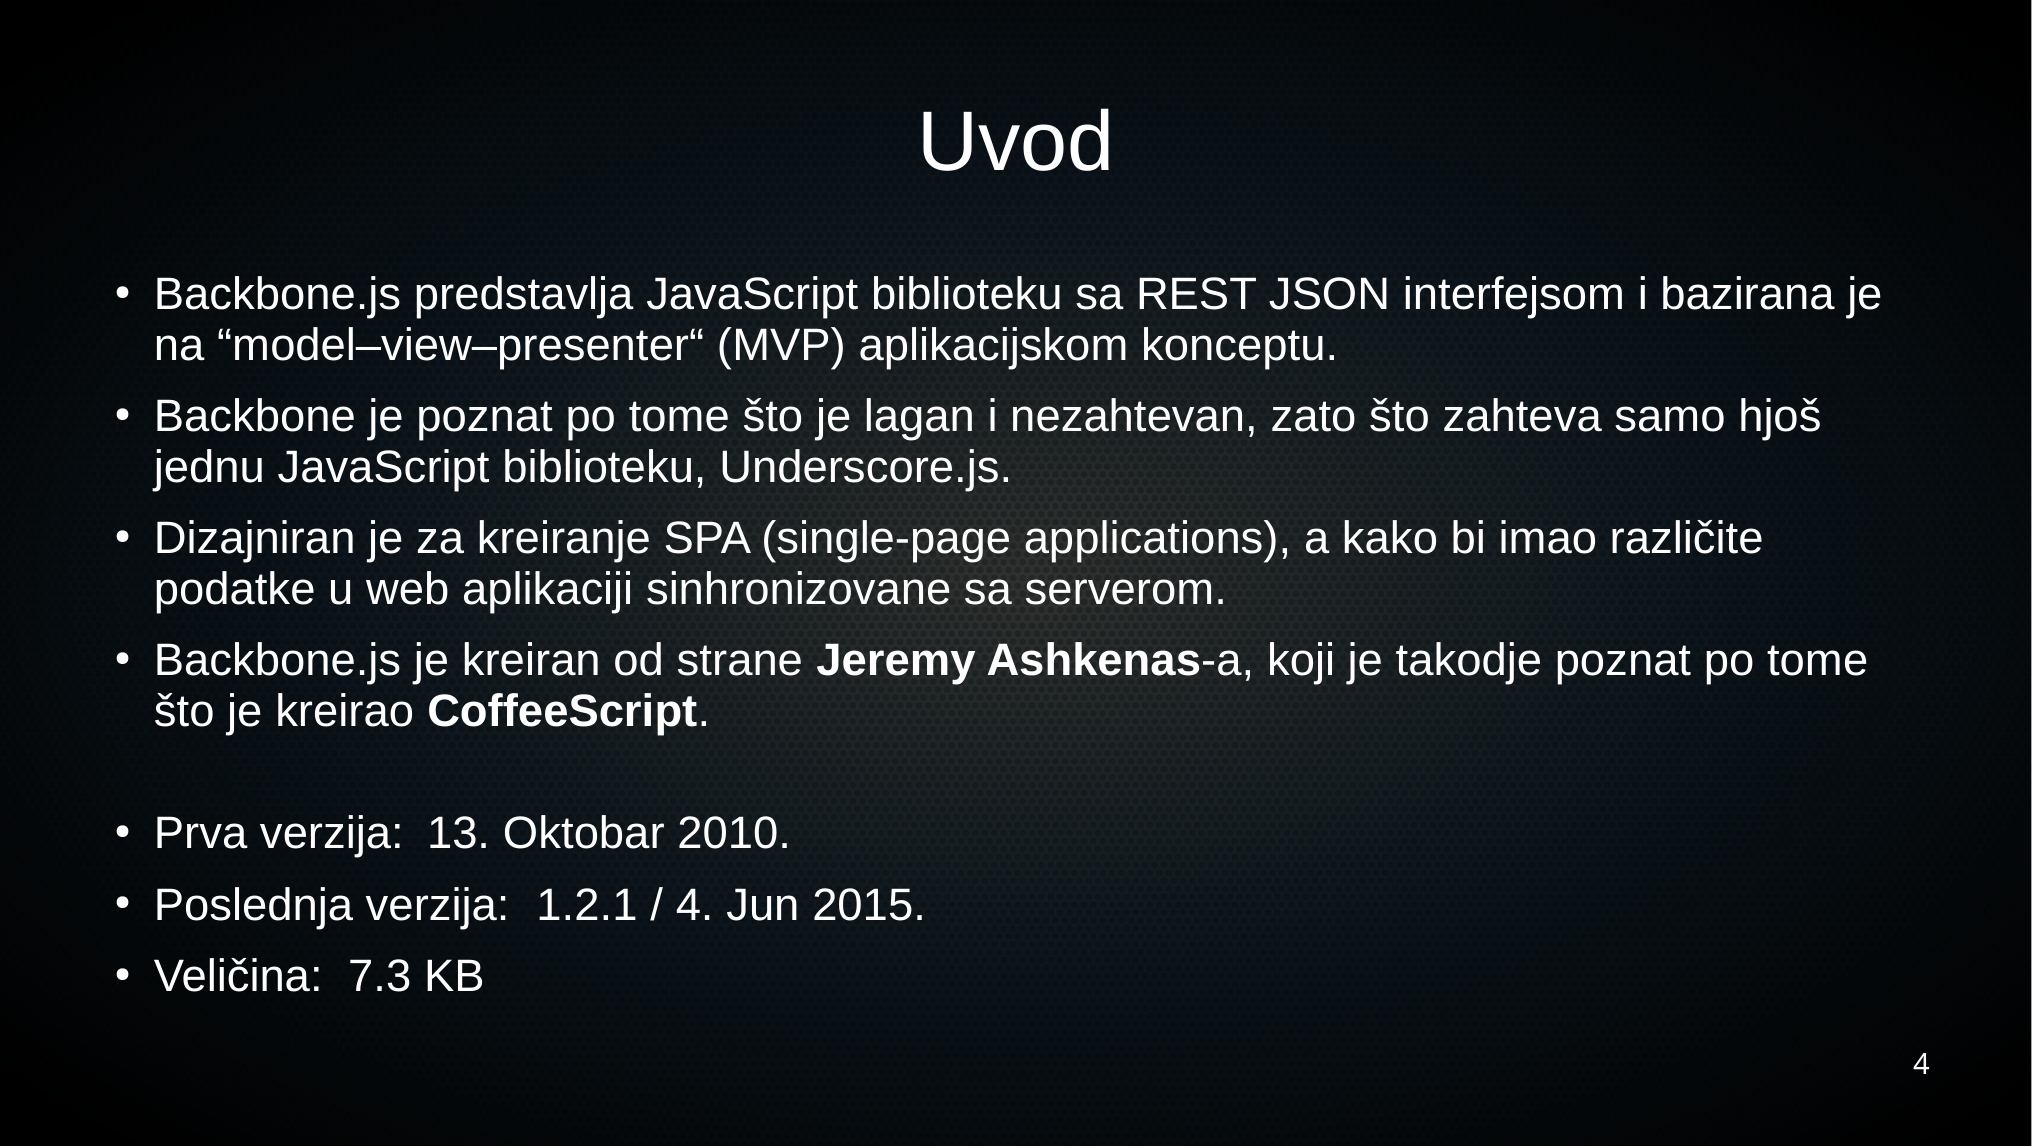

# Uvod
Backbone.js predstavlja JavaScript biblioteku sa REST JSON interfejsom i bazirana je na “model–view–presenter“ (MVP) aplikacijskom konceptu.
Backbone je poznat po tome što je lagan i nezahtevan, zato što zahteva samo hjoš jednu JavaScript biblioteku, Underscore.js.
Dizajniran je za kreiranje SPA (single-page applications), a kako bi imao različite podatke u web aplikaciji sinhronizovane sa serverom.
Backbone.js je kreiran od strane Jeremy Ashkenas-a, koji je takodje poznat po tome što je kreirao CoffeeScript.
Prva verzija:	13. Oktobar 2010.
Poslednja verzija:	1.2.1 / 4. Jun 2015.
Veličina: 7.3 KB
4